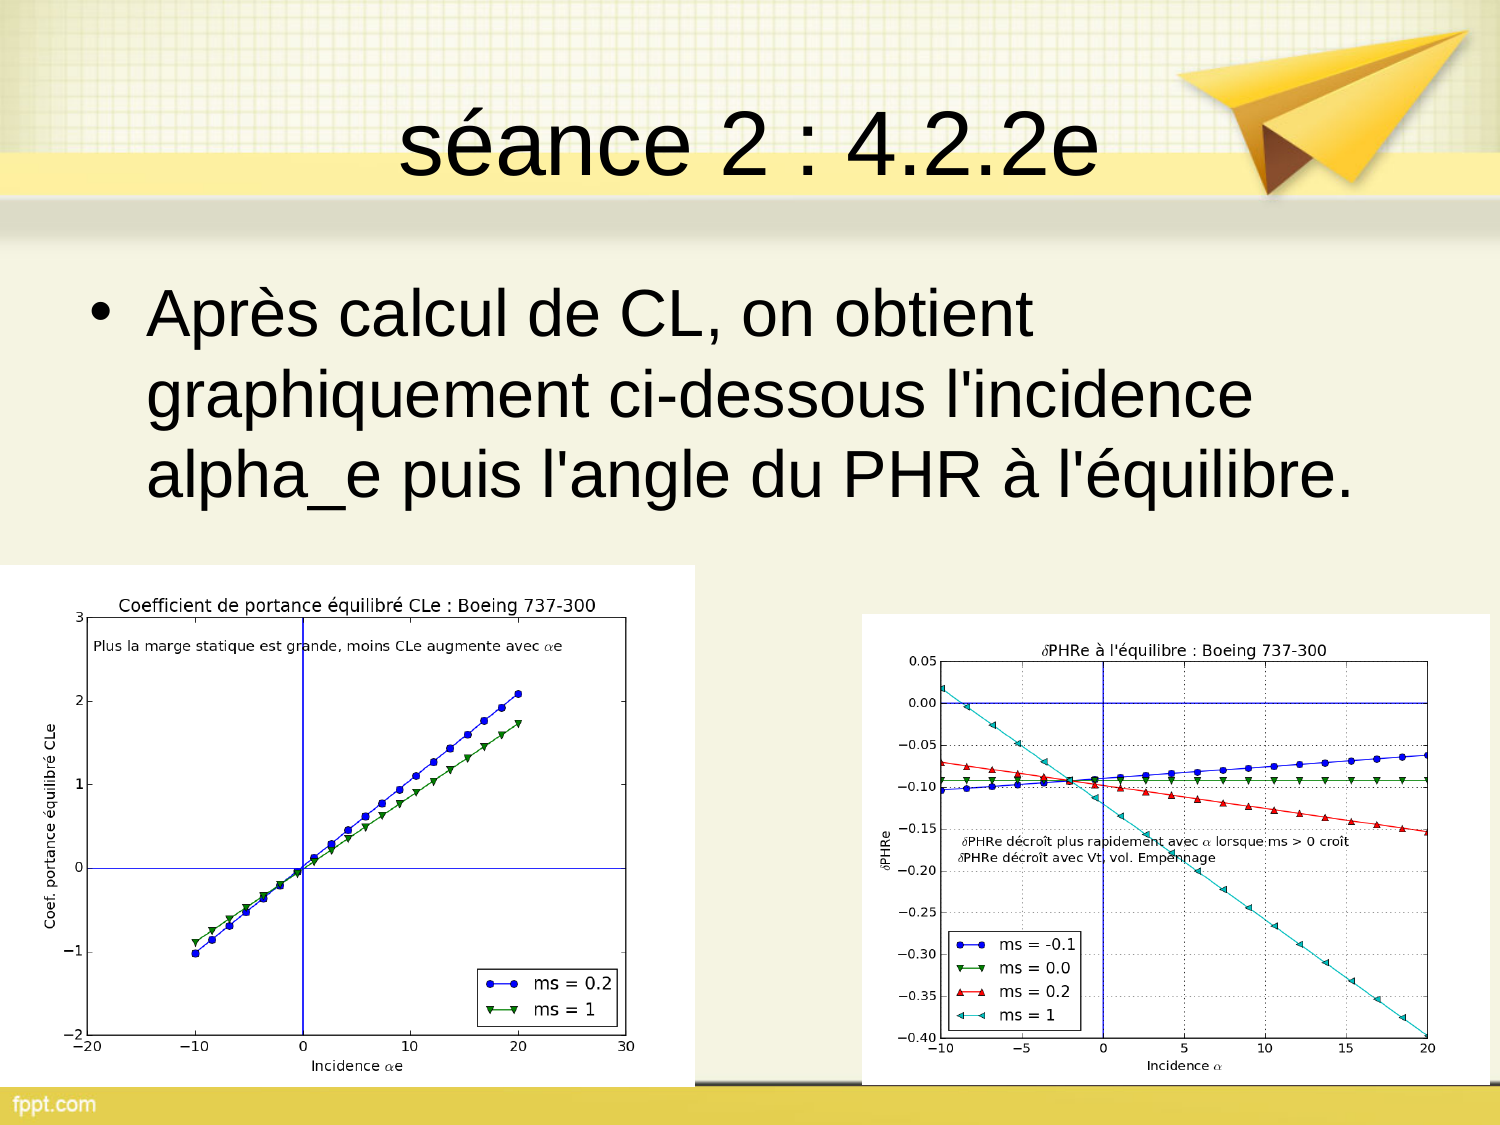

# séance 2 : 4.2.2e
Après calcul de CL, on obtient graphiquement ci-dessous l'incidence alpha_e puis l'angle du PHR à l'équilibre.